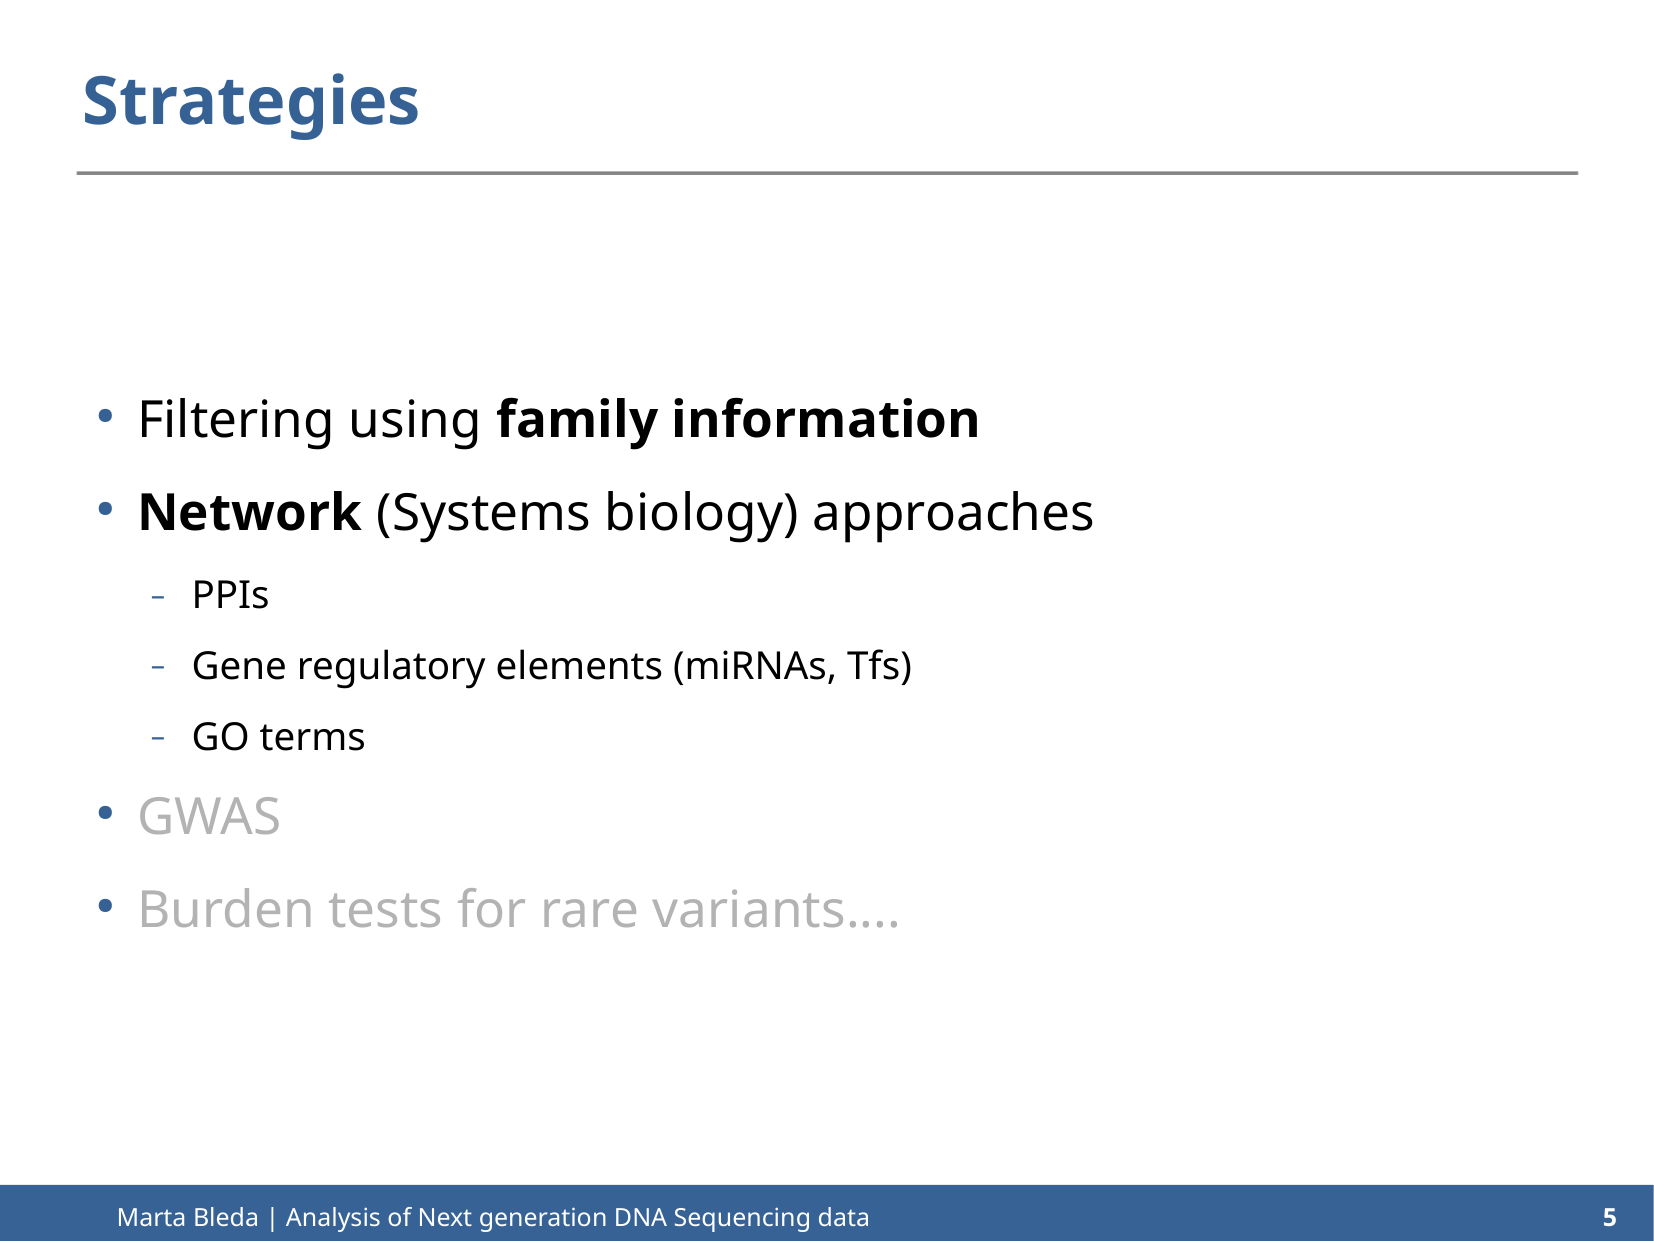

# Strategies
Filtering using family information
Network (Systems biology) approaches
PPIs
Gene regulatory elements (miRNAs, Tfs)
GO terms
GWAS
Burden tests for rare variants....
Marta Bleda | Analysis of Next generation DNA Sequencing data
5